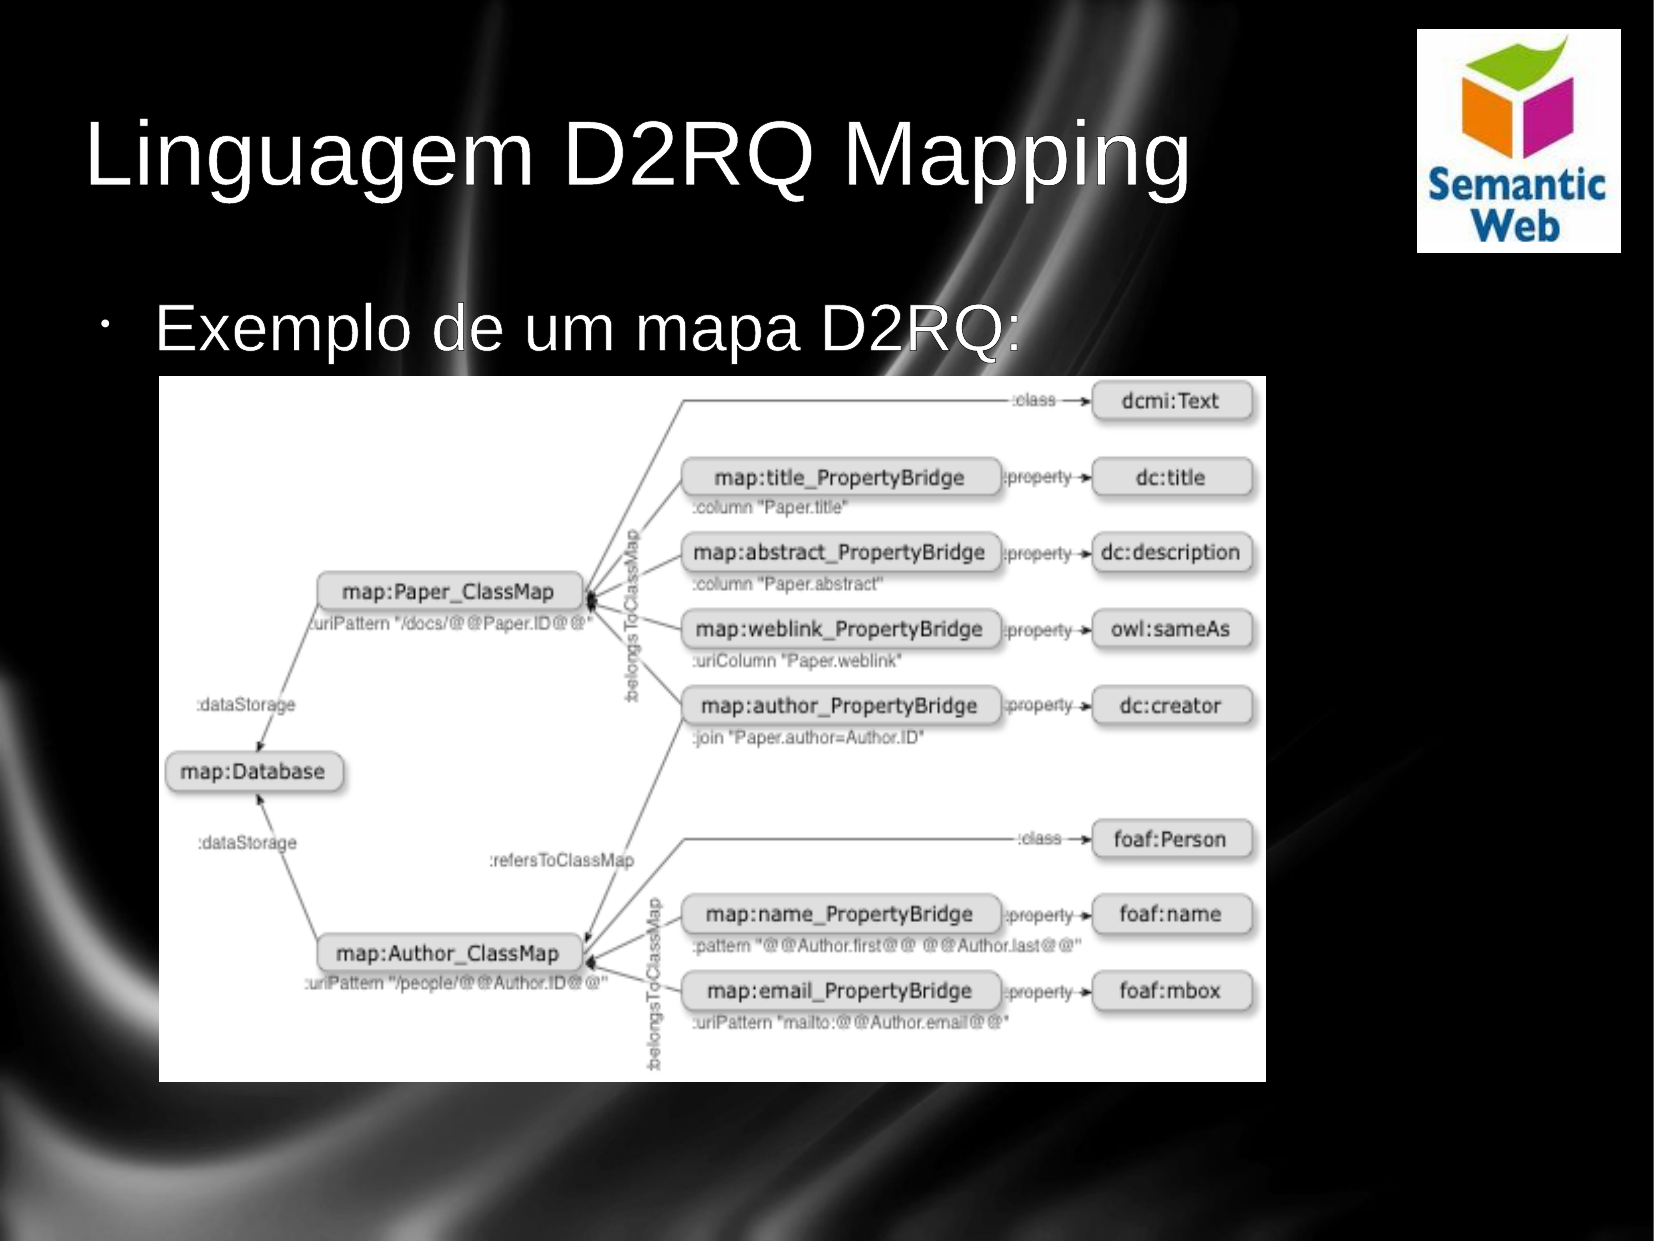

# Linguagem D2RQ Mapping
Exemplo de um mapa D2RQ: